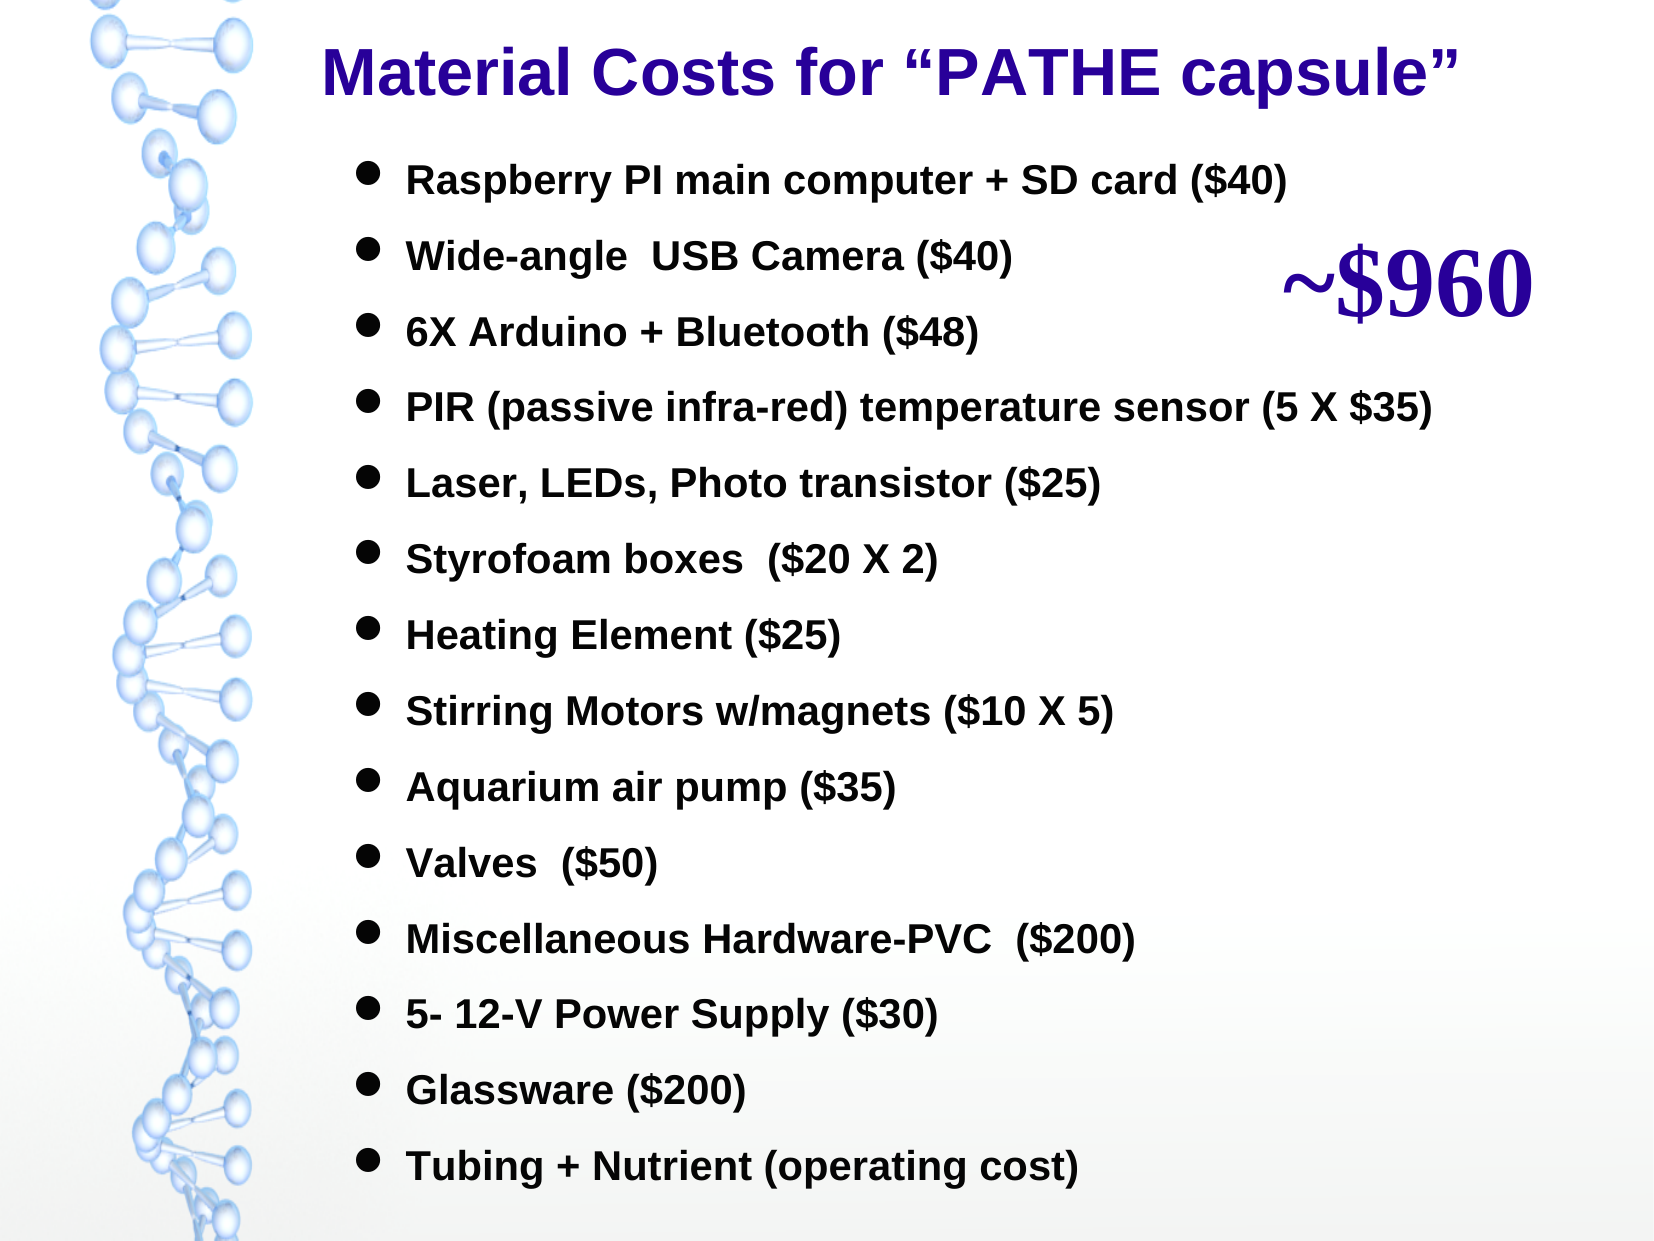

Material Costs for “PATHE capsule”
Raspberry PI main computer + SD card ($40)
Wide-angle USB Camera ($40)
6X Arduino + Bluetooth ($48)
PIR (passive infra-red) temperature sensor (5 X $35)
Laser, LEDs, Photo transistor ($25)
Styrofoam boxes ($20 X 2)
Heating Element ($25)
Stirring Motors w/magnets ($10 X 5)
Aquarium air pump ($35)
Valves ($50)
Miscellaneous Hardware-PVC ($200)
5- 12-V Power Supply ($30)
Glassware ($200)
Tubing + Nutrient (operating cost)
~$960